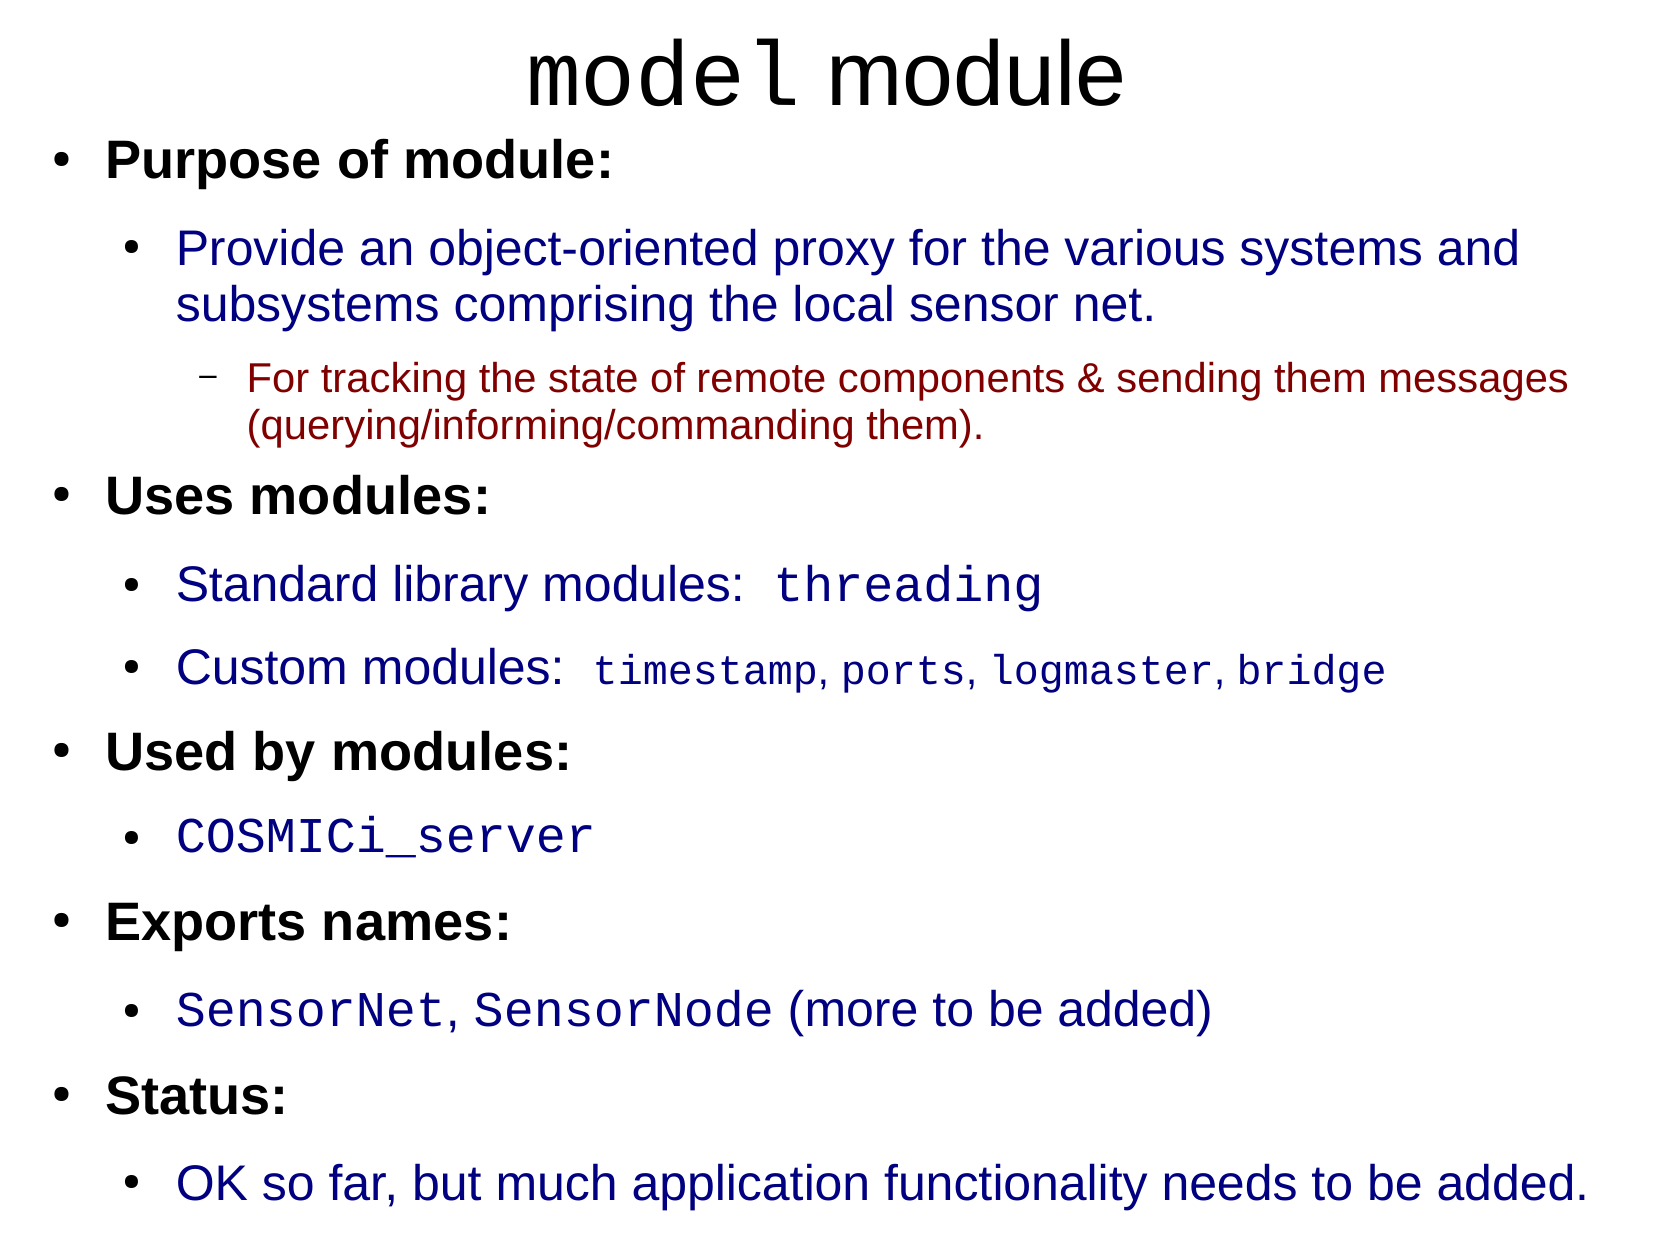

# model module
Purpose of module:
Provide an object-oriented proxy for the various systems and subsystems comprising the local sensor net.
For tracking the state of remote components & sending them messages (querying/informing/commanding them).
Uses modules:
Standard library modules: threading
Custom modules: timestamp, ports, logmaster, bridge
Used by modules:
COSMICi_server
Exports names:
SensorNet, SensorNode (more to be added)
Status:
OK so far, but much application functionality needs to be added.